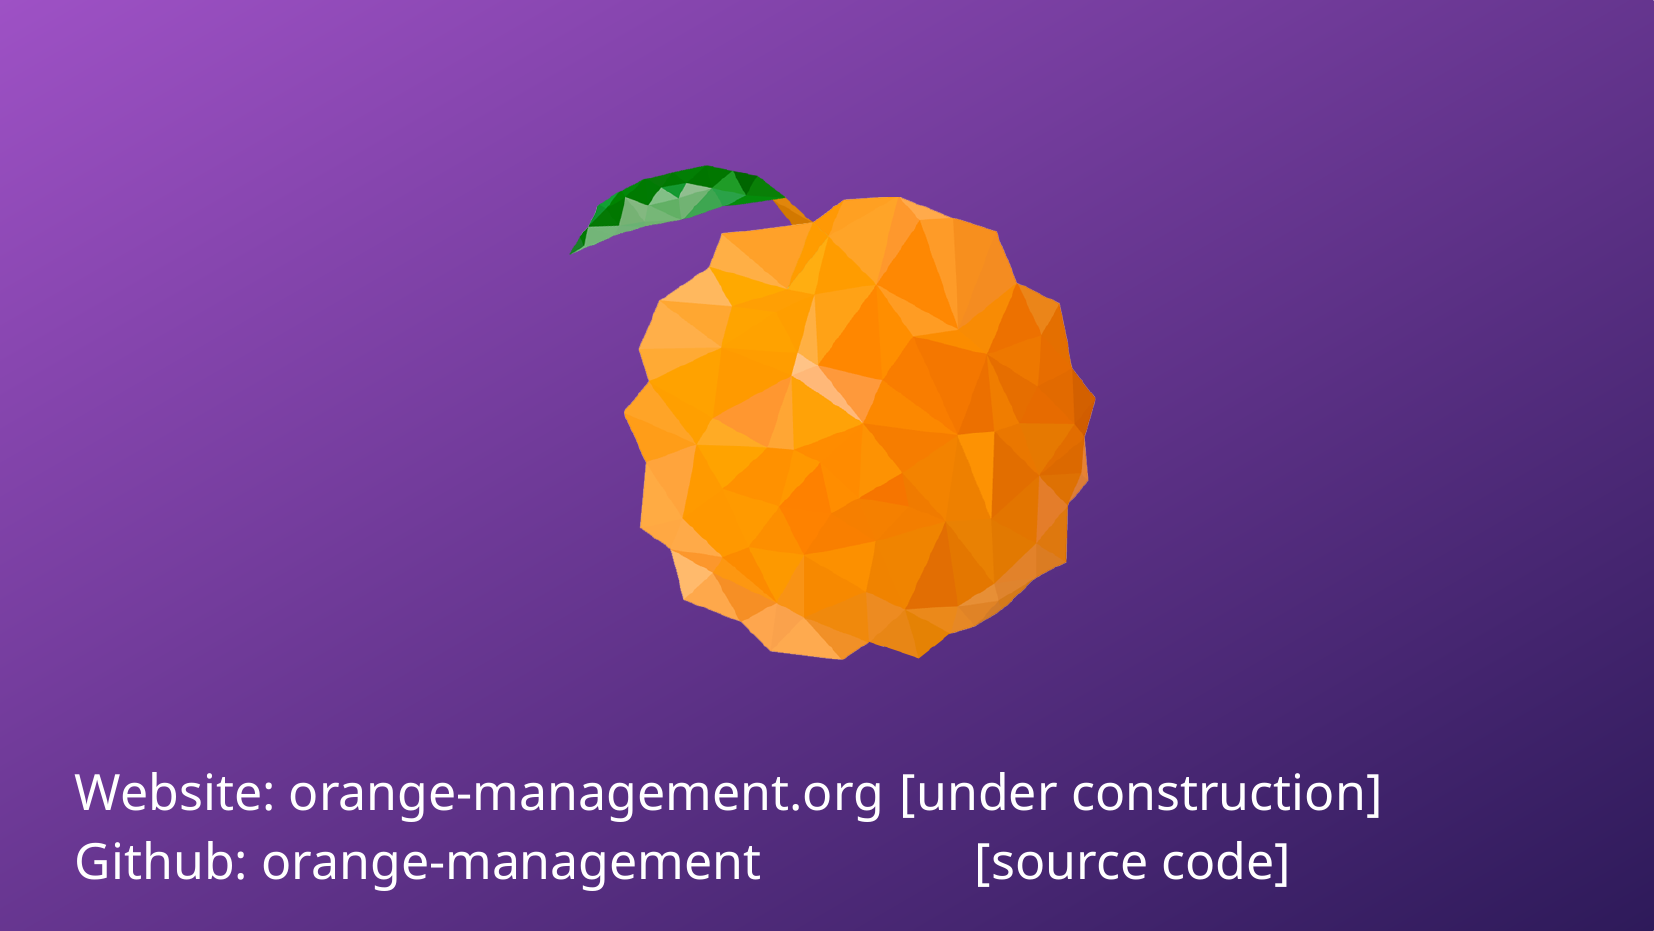

Website: orange-management.org 	[under construction]
Github: orange-management			[source code]